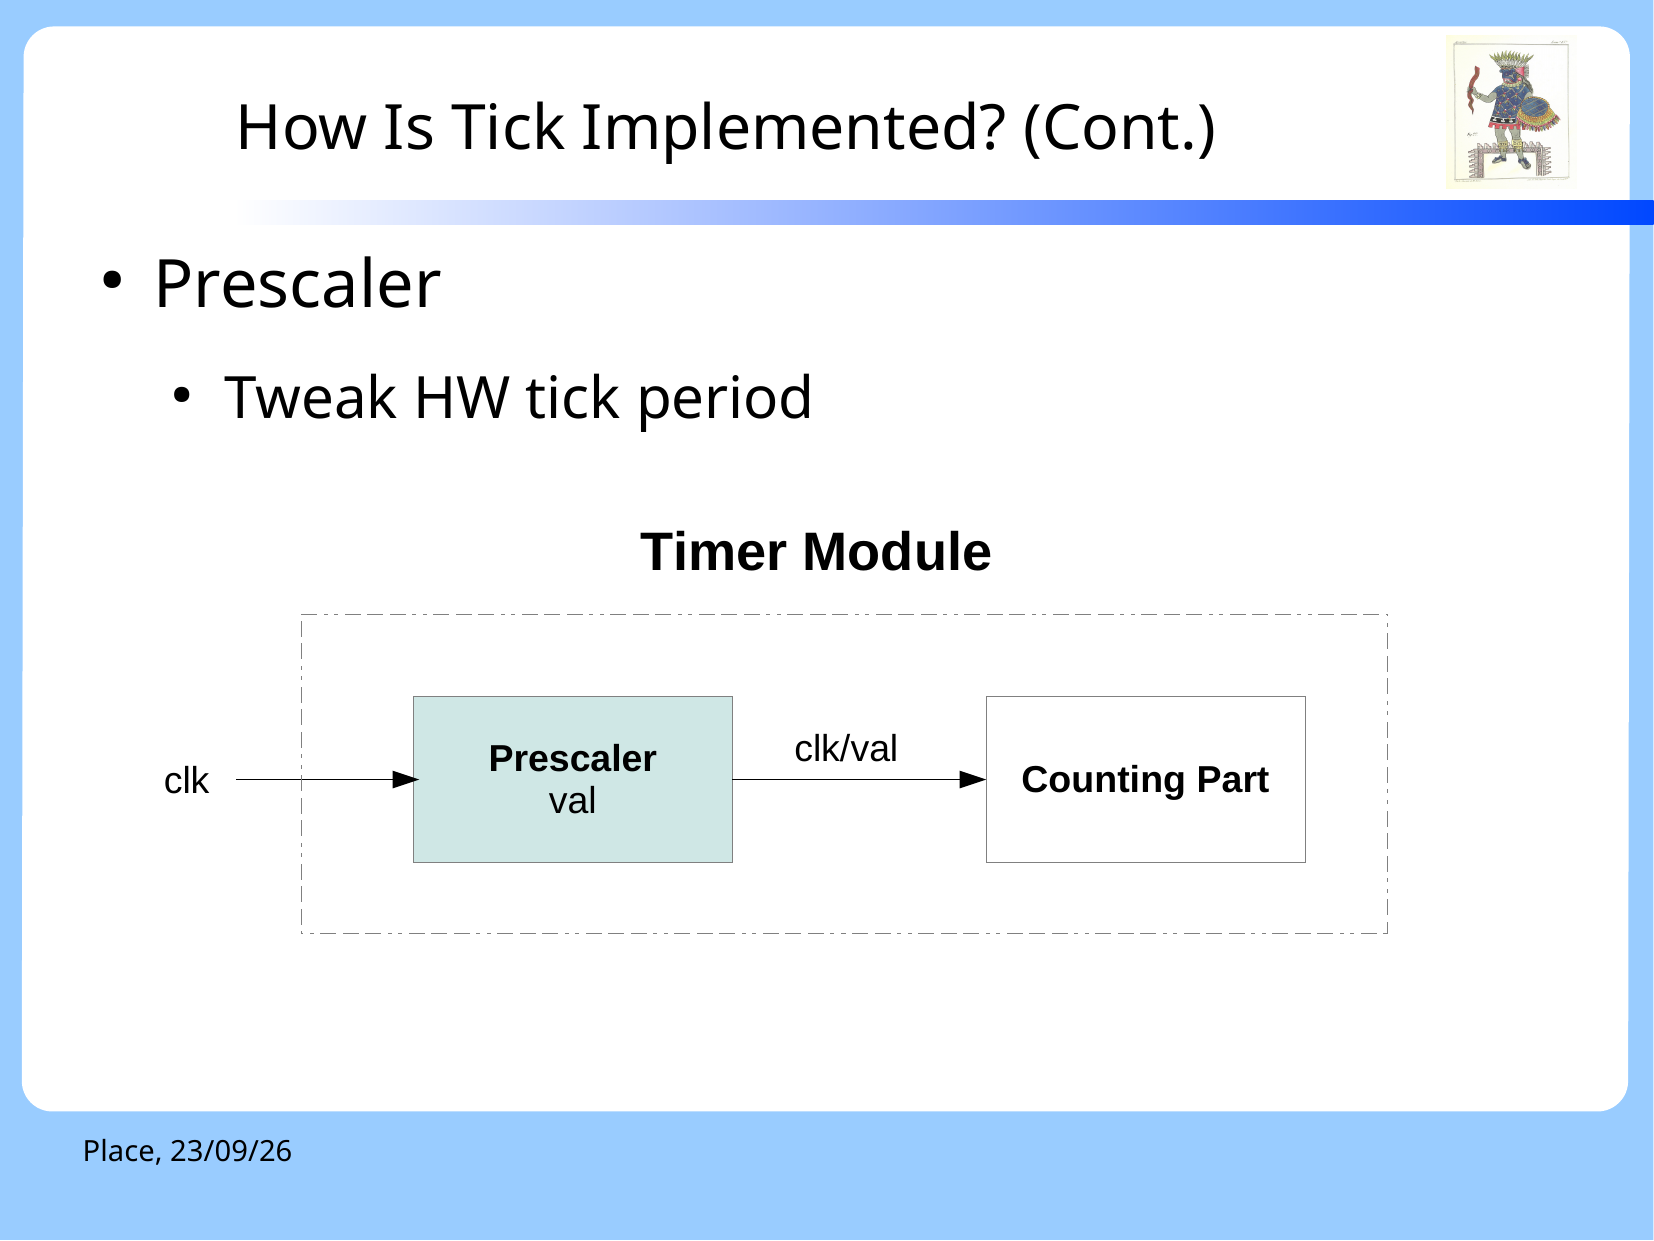

# How Is Tick Implemented? (Cont.)
Prescaler
Tweak HW tick period
Timer Module
Prescaler
val
Counting Part
clk/val
clk